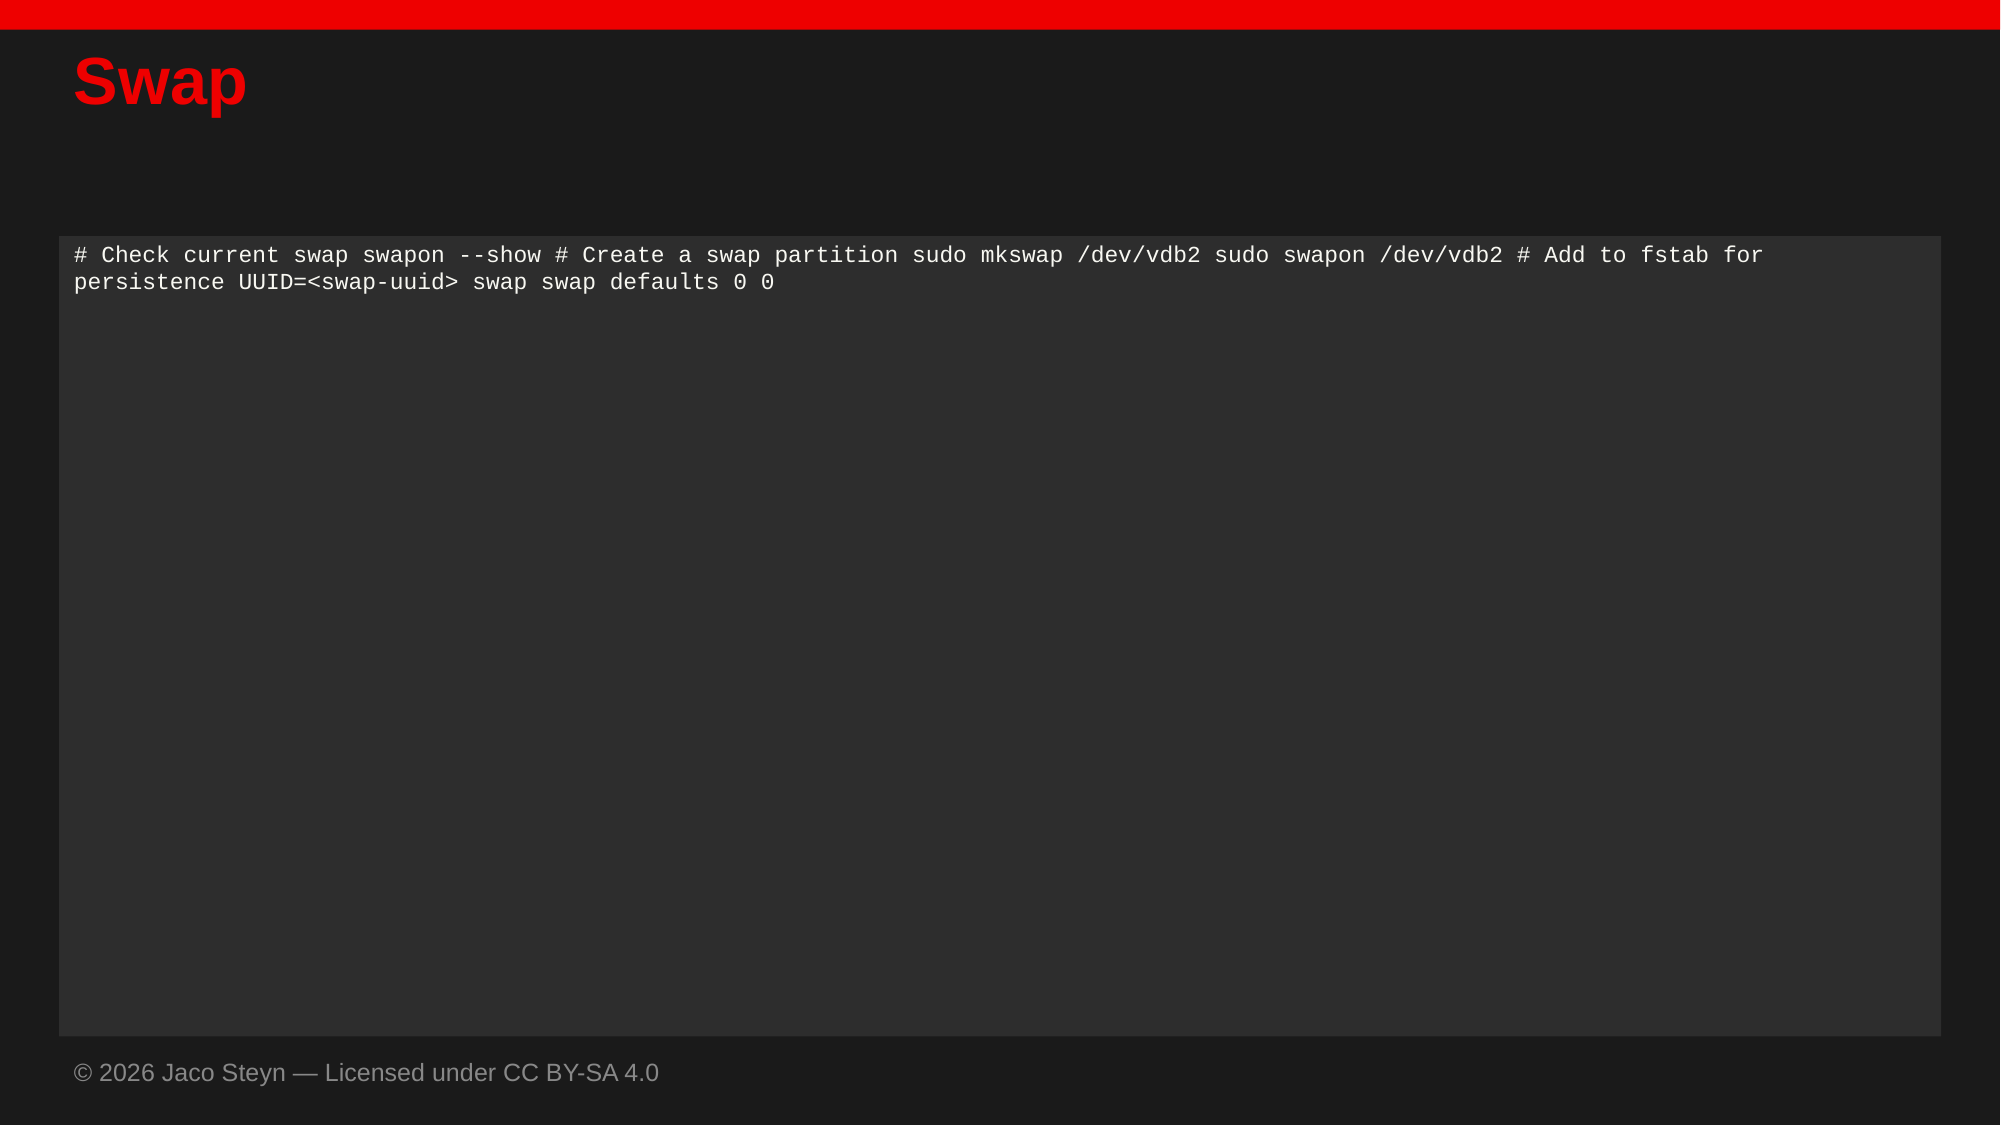

Swap
# Check current swap swapon --show # Create a swap partition sudo mkswap /dev/vdb2 sudo swapon /dev/vdb2 # Add to fstab for persistence UUID=<swap-uuid> swap swap defaults 0 0
© 2026 Jaco Steyn — Licensed under CC BY-SA 4.0